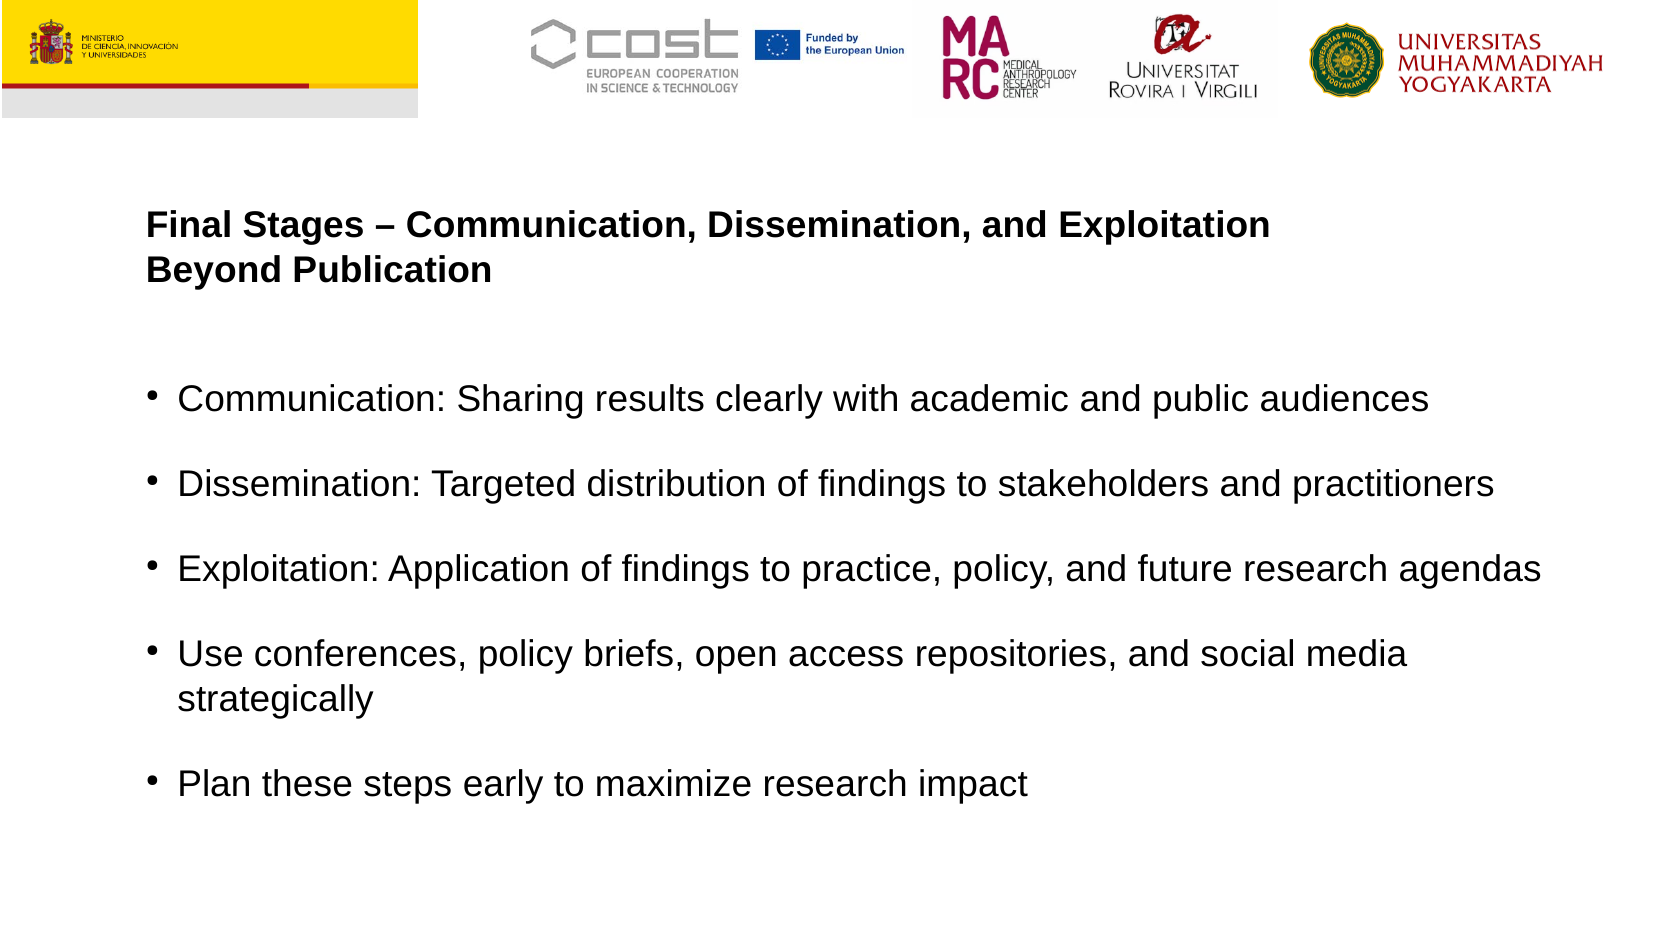

Final Stages – Communication, Dissemination, and Exploitation
Beyond Publication
Communication: Sharing results clearly with academic and public audiences
Dissemination: Targeted distribution of findings to stakeholders and practitioners
Exploitation: Application of findings to practice, policy, and future research agendas
Use conferences, policy briefs, open access repositories, and social media strategically
Plan these steps early to maximize research impact